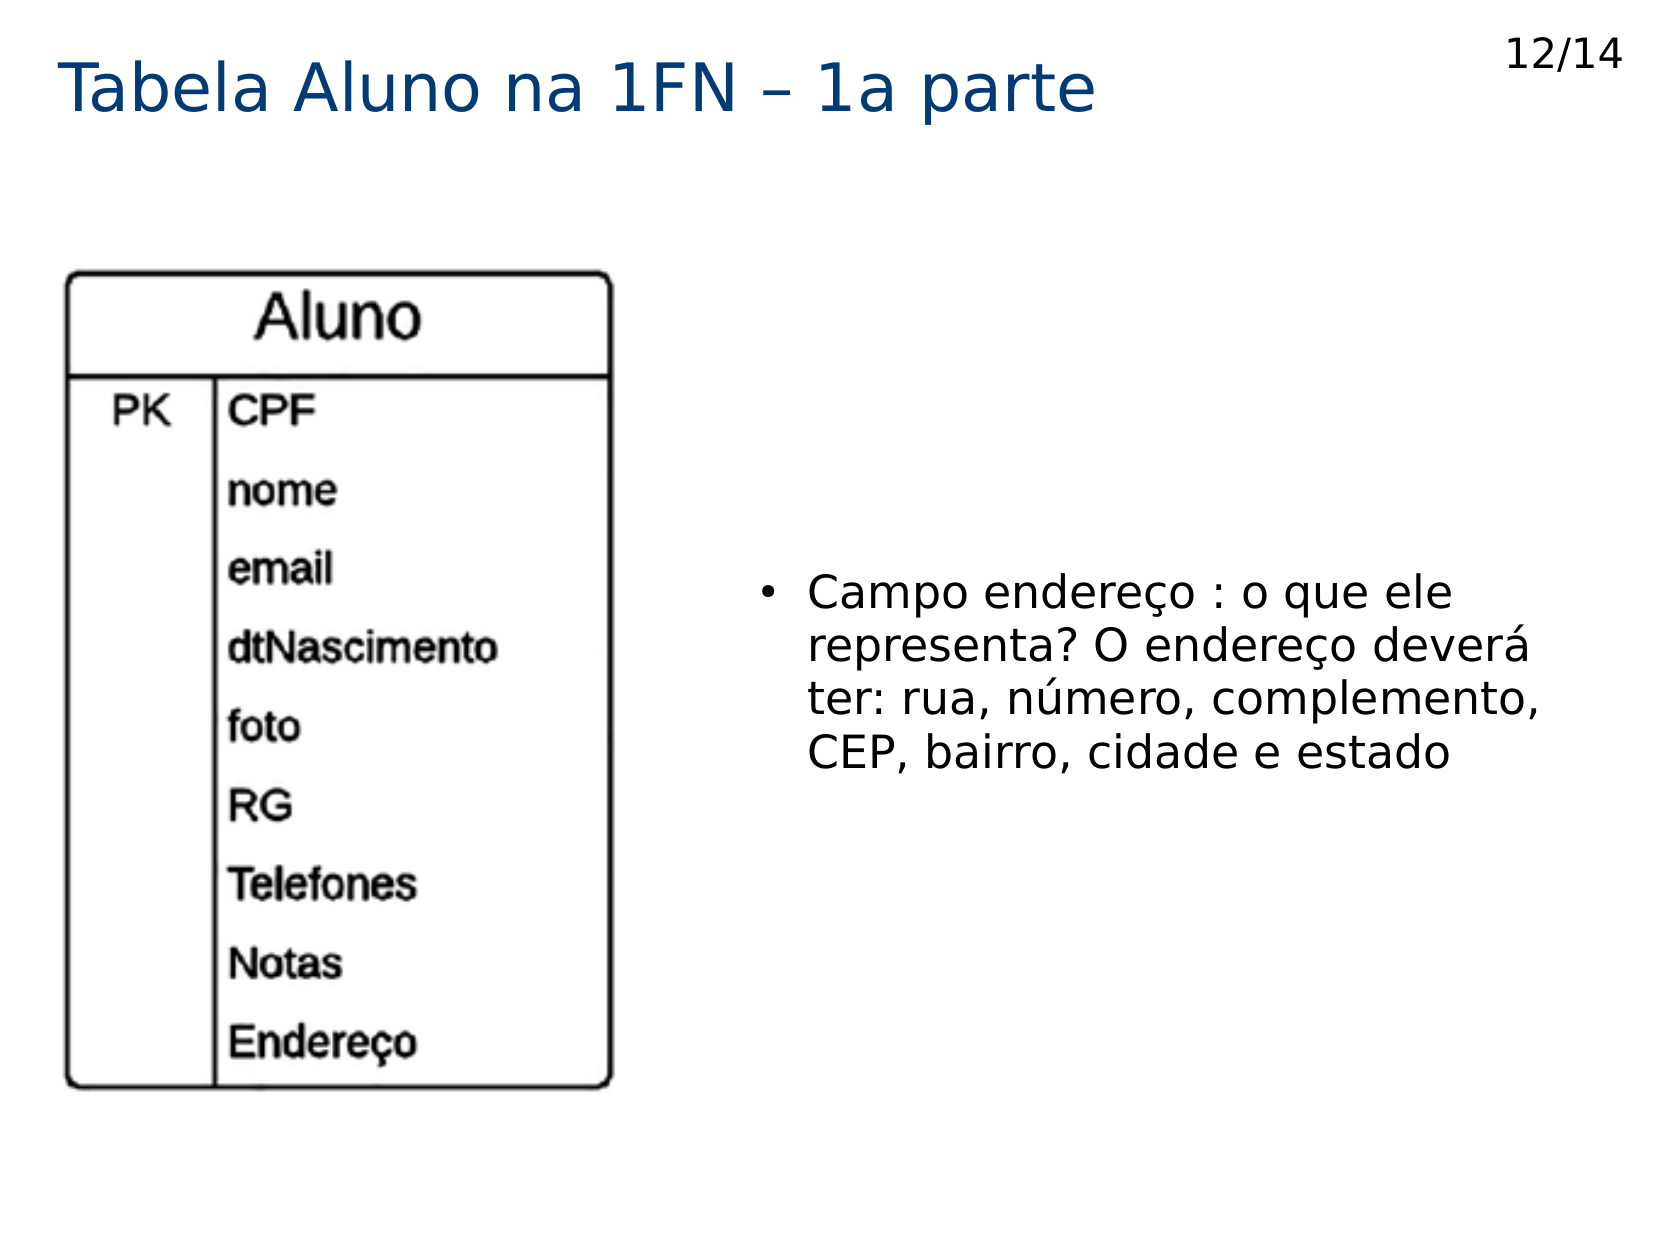

# Tabela Aluno na 1FN – 1a parte
12
Campo endereço : o que ele representa? O endereço deverá ter: rua, número, complemento, CEP, bairro, cidade e estado